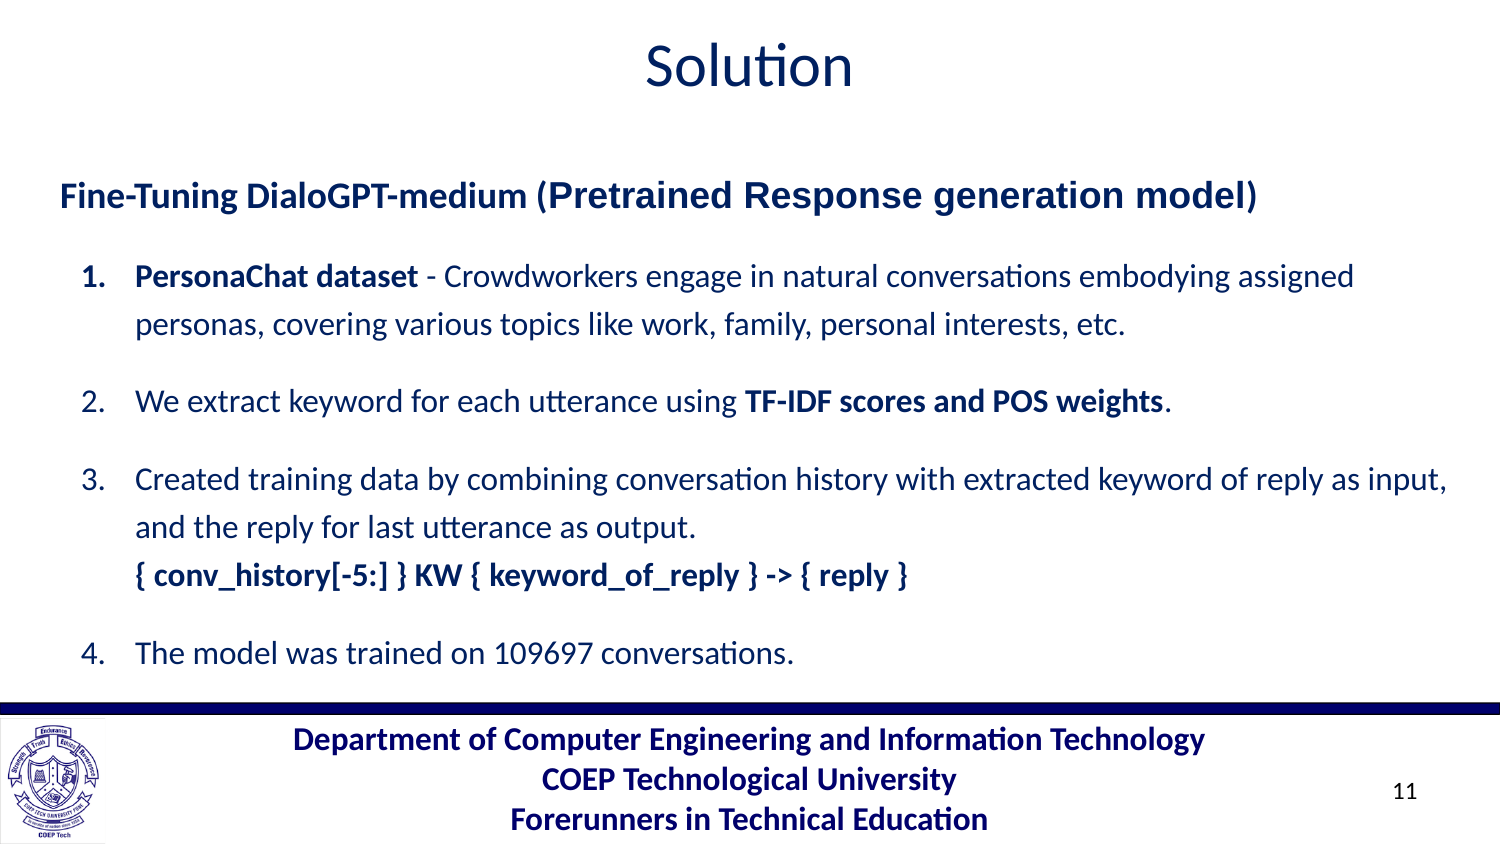

Solution
Fine-Tuning DialoGPT-medium (Pretrained Response generation model)
PersonaChat dataset - Crowdworkers engage in natural conversations embodying assigned personas, covering various topics like work, family, personal interests, etc.
We extract keyword for each utterance using TF-IDF scores and POS weights.
Created training data by combining conversation history with extracted keyword of reply as input, and the reply for last utterance as output.
{ conv_history[-5:] } KW { keyword_of_reply } -> { reply }
The model was trained on 109697 conversations.
Department of Computer Engineering and Information Technology
COEP Technological University
Forerunners in Technical Education
11